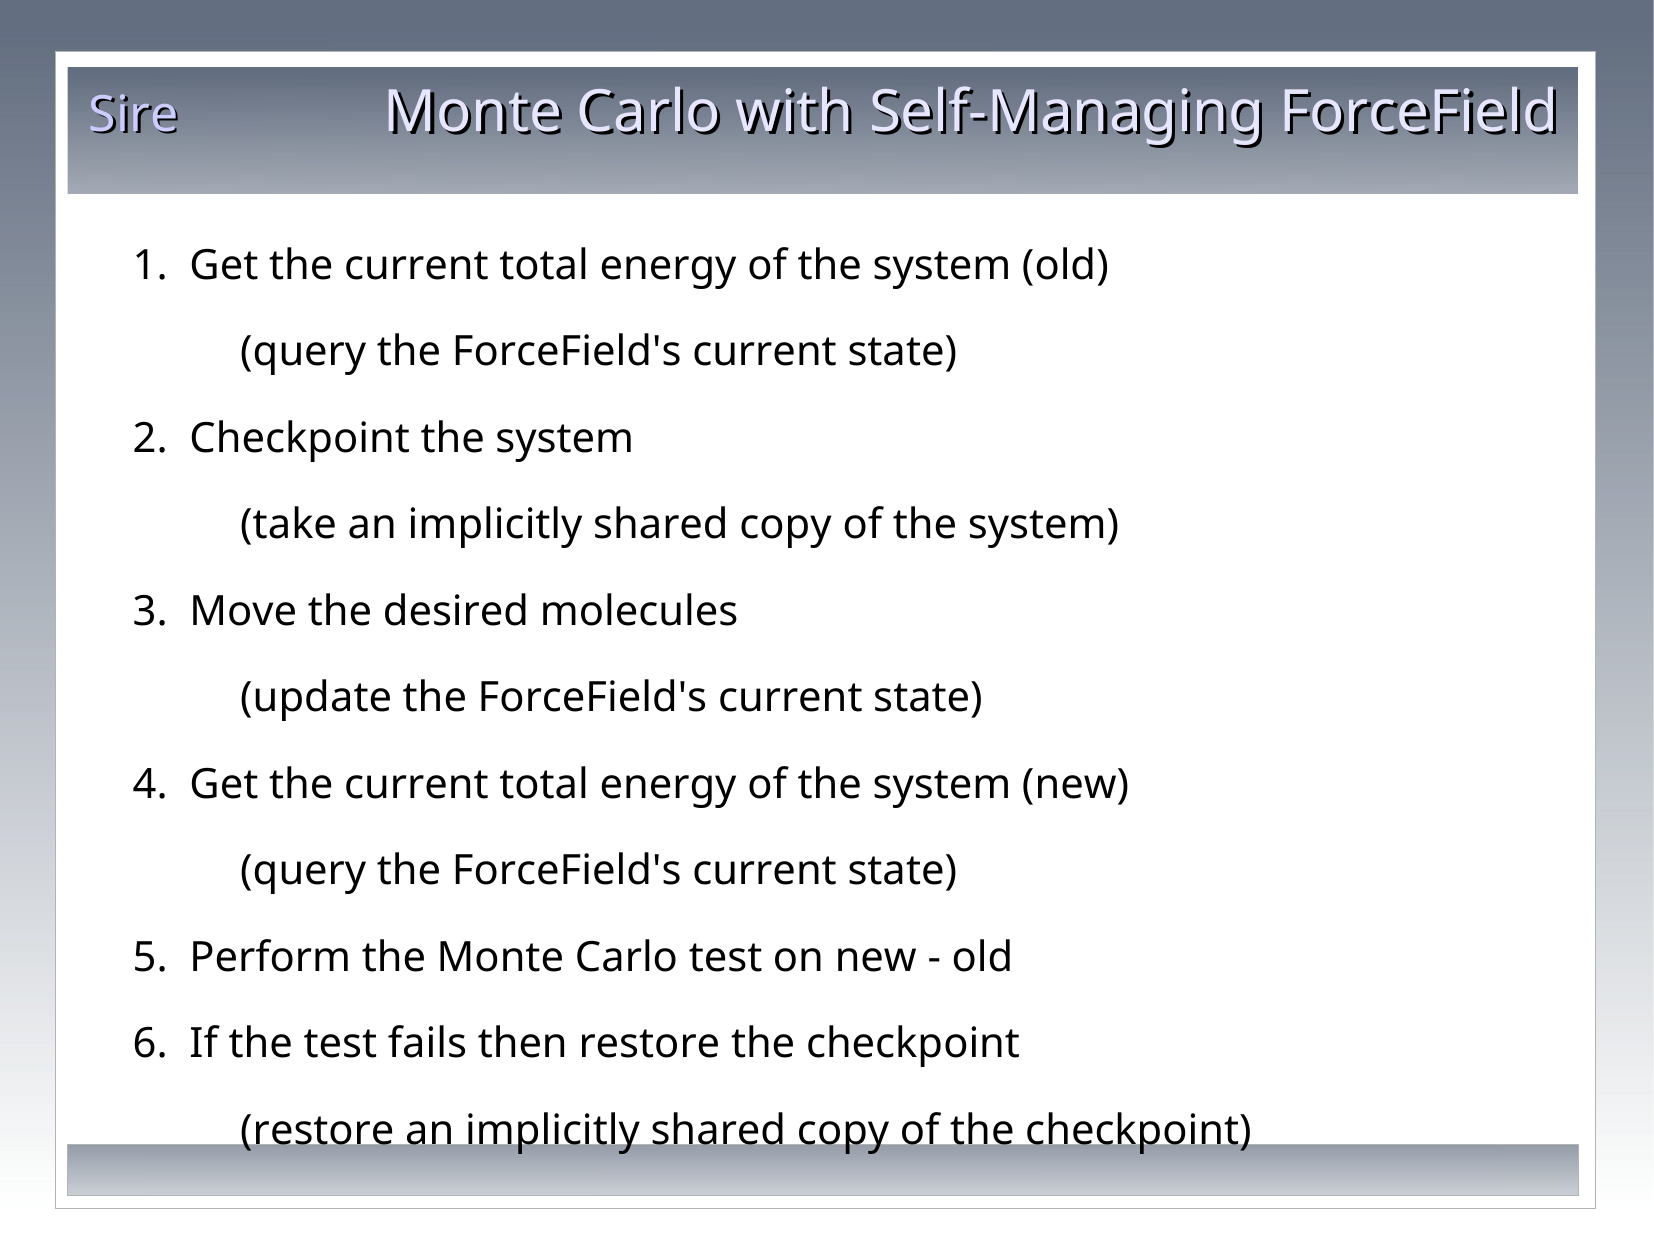

# Monte Carlo with Self-Managing ForceField
 1. Get the current total energy of the system (old)
 (query the ForceField's current state)
 2. Checkpoint the system
 (take an implicitly shared copy of the system)
 3. Move the desired molecules
 (update the ForceField's current state)
 4. Get the current total energy of the system (new)
 (query the ForceField's current state)
 5. Perform the Monte Carlo test on new - old
 6. If the test fails then restore the checkpoint
 (restore an implicitly shared copy of the checkpoint)